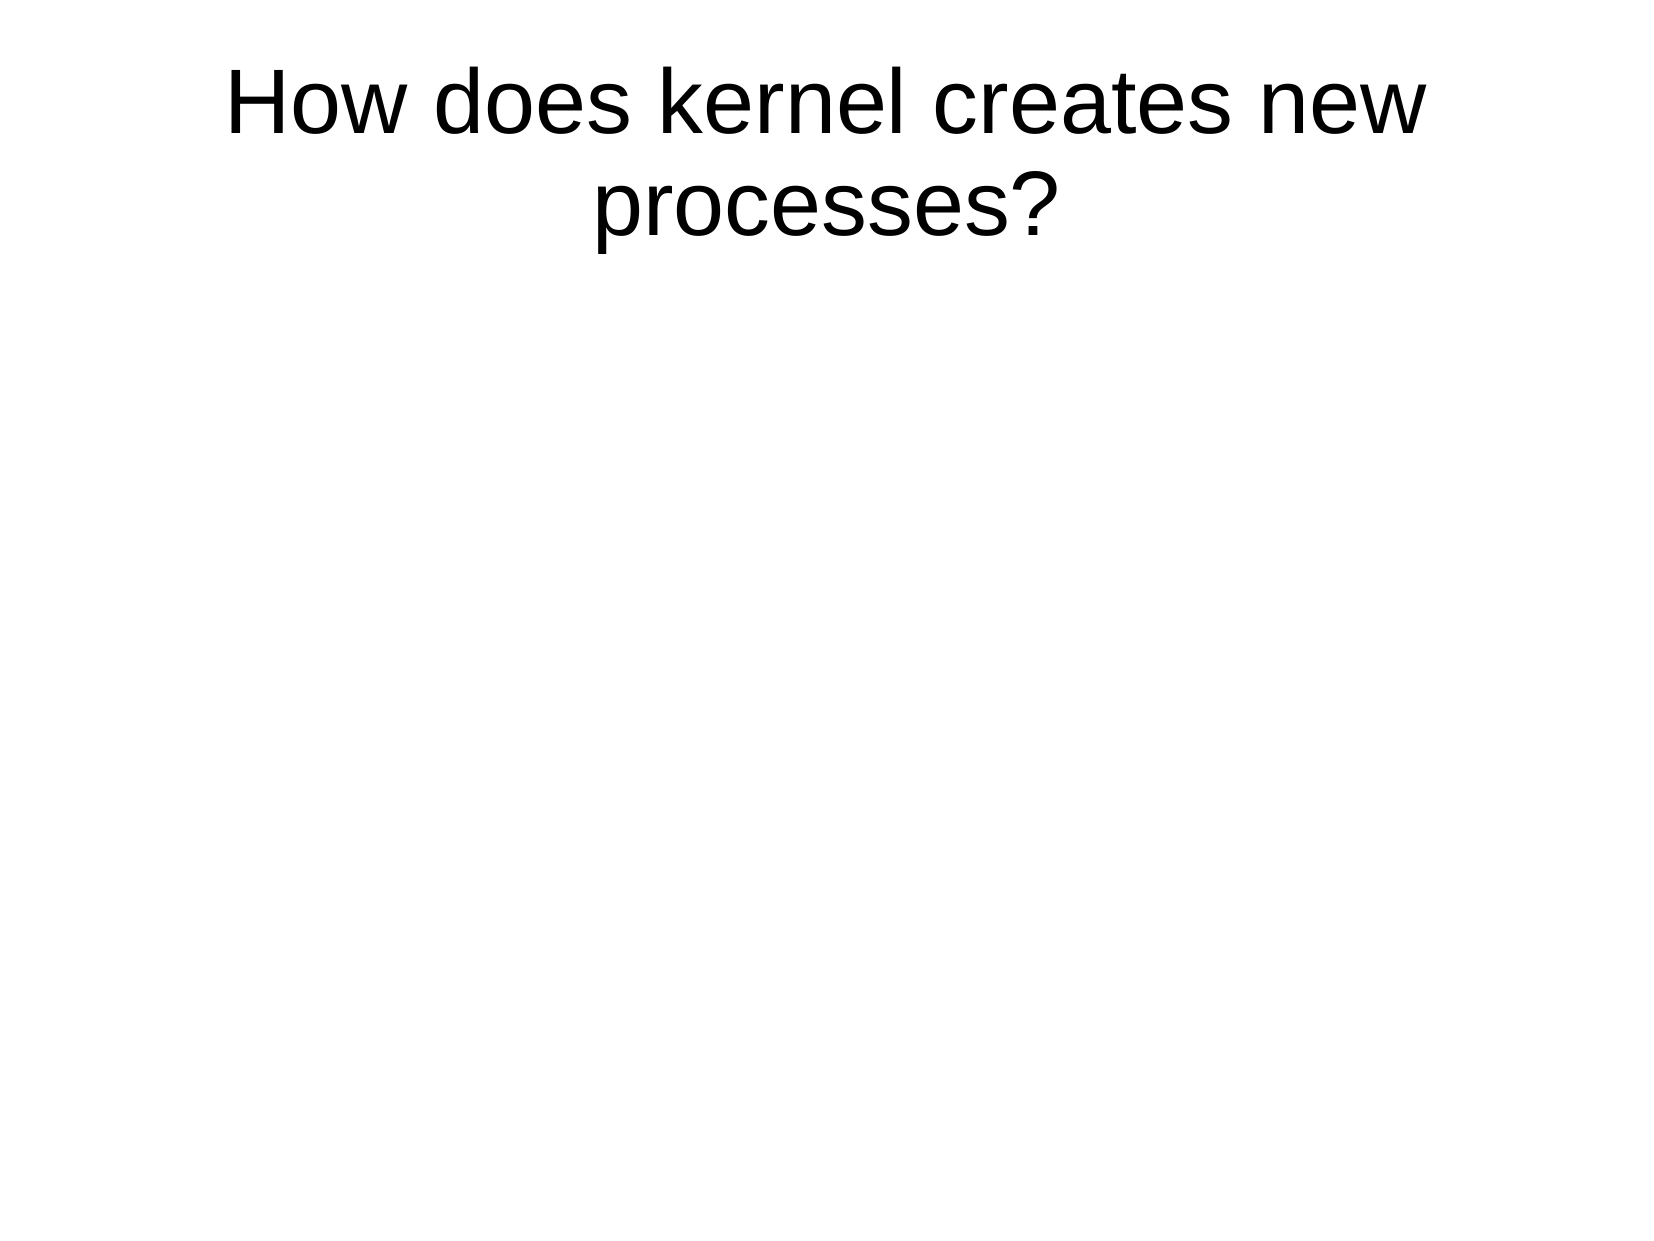

# How does kernel creates new processes?